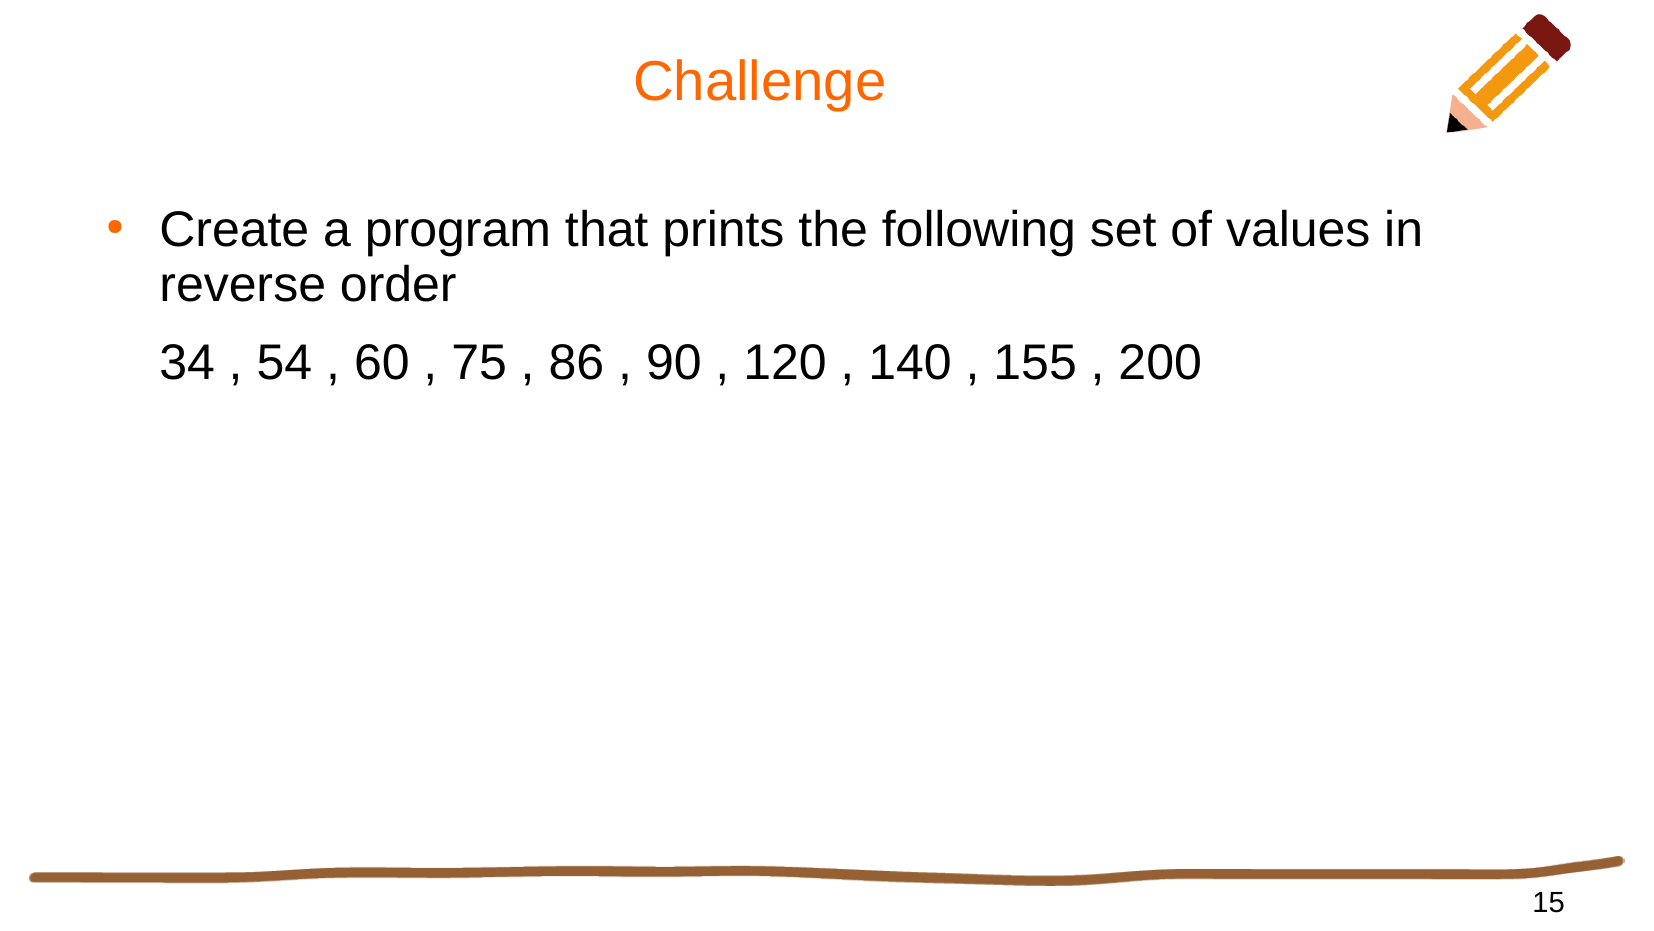

# Challenge
Create a program that prints the following set of values in reverse order
34 , 54 , 60 , 75 , 86 , 90 , 120 , 140 , 155 , 200
15